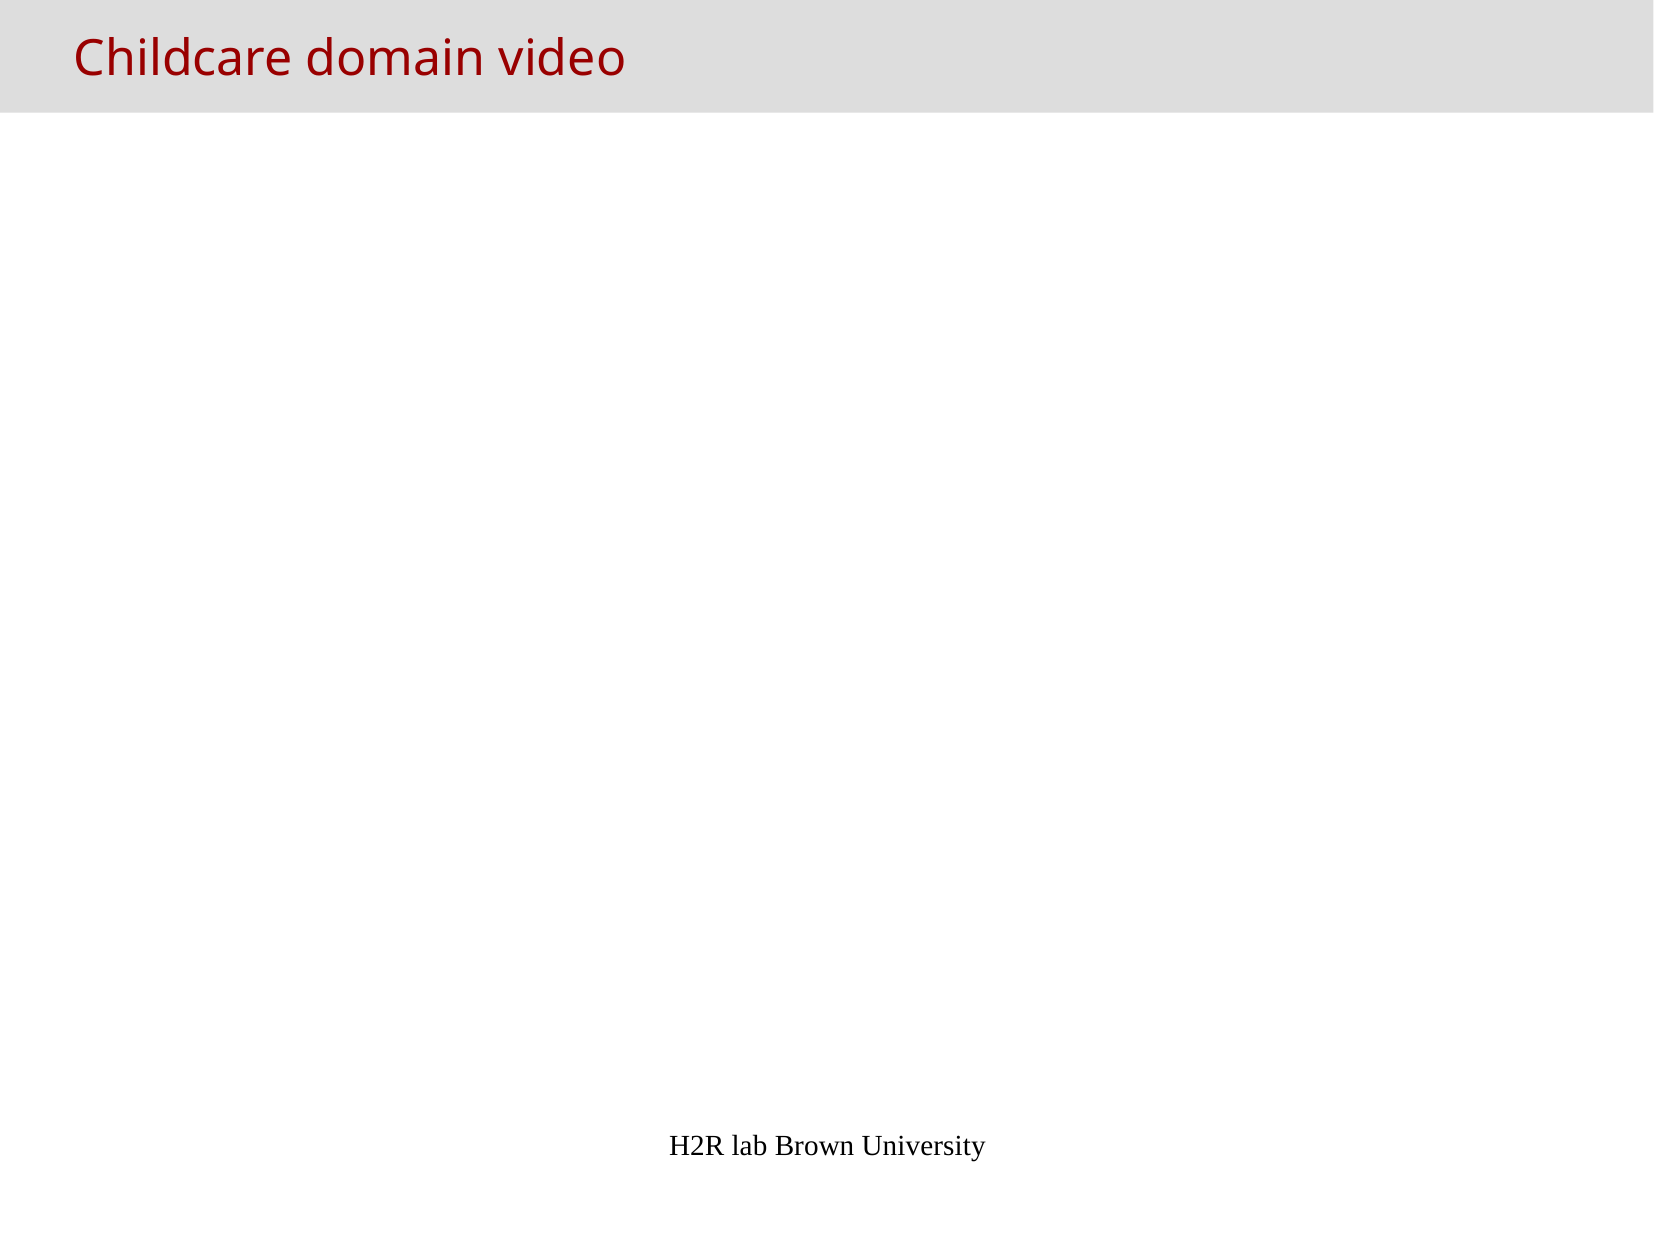

# Childcare domain video
H2R lab Brown University